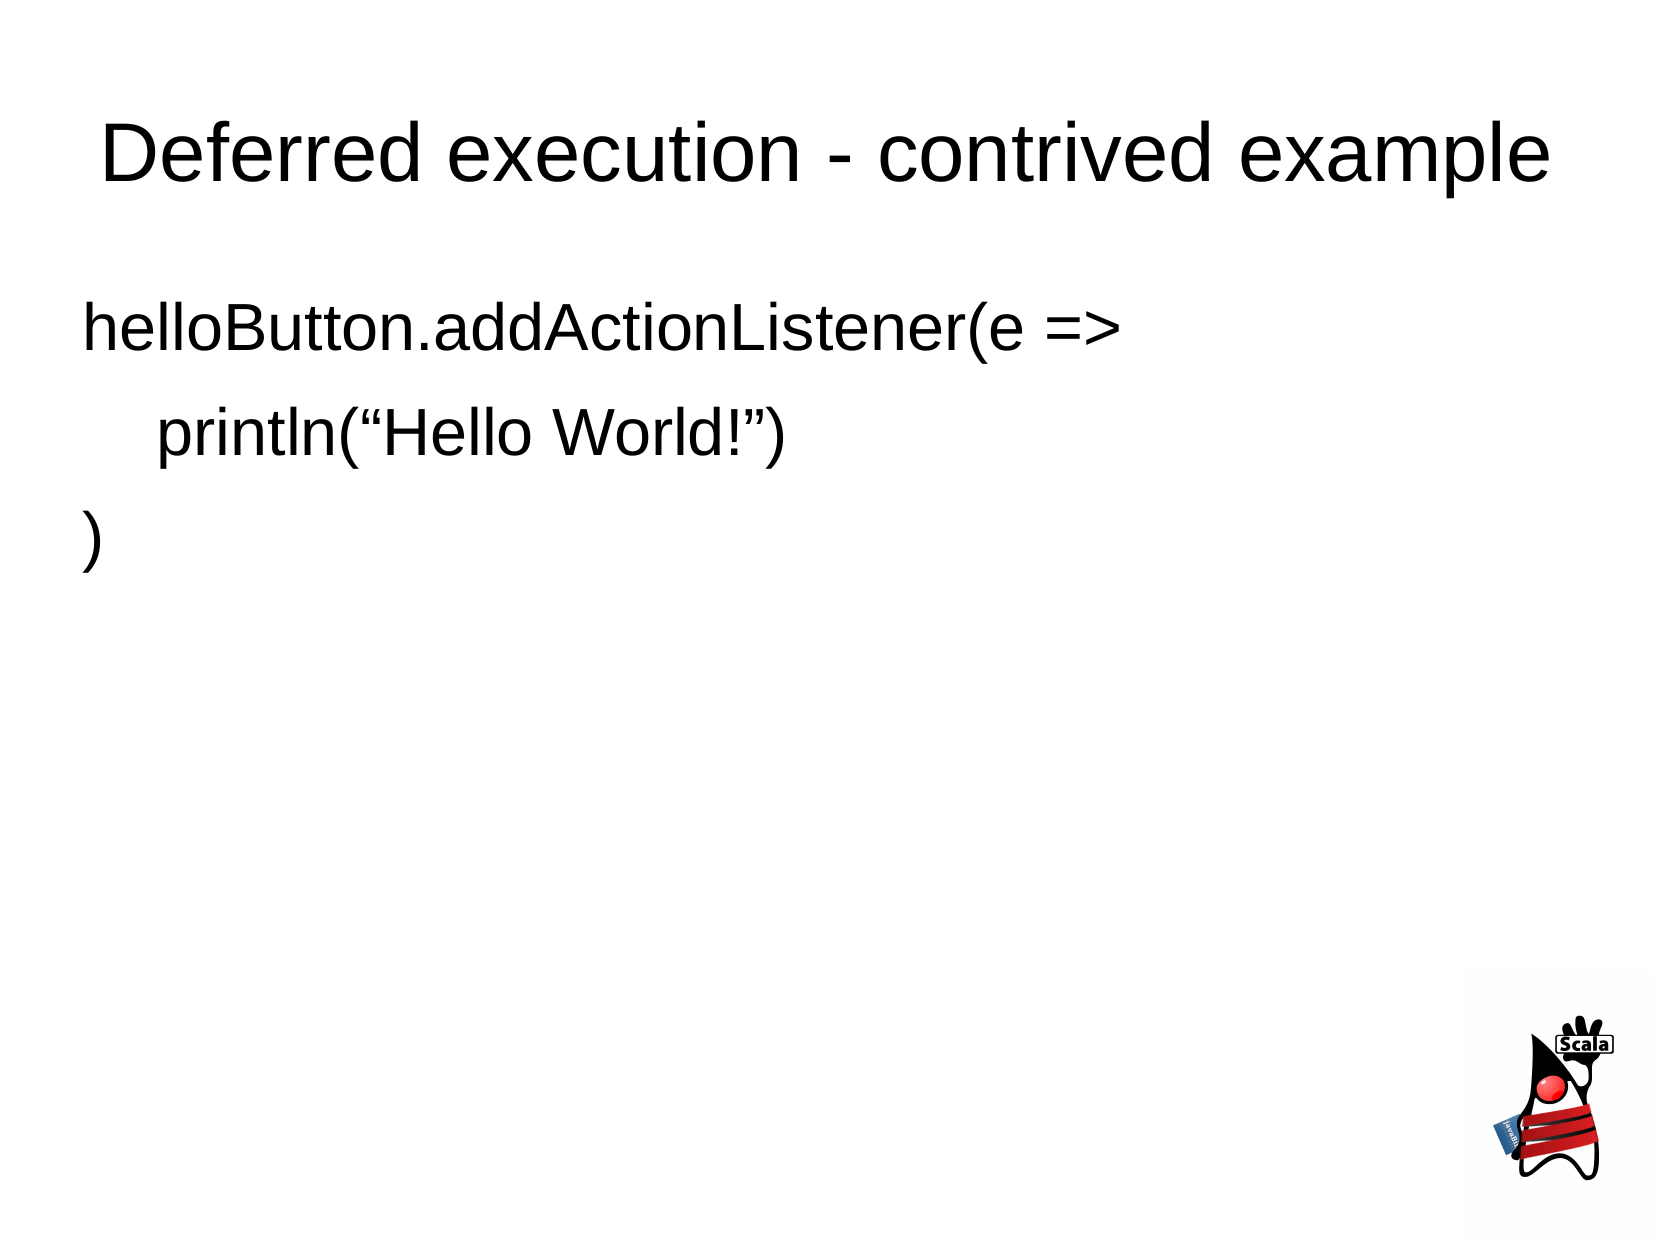

# Deferred execution - contrived example
helloButton.addActionListener(e =>
 println(“Hello World!”)
)